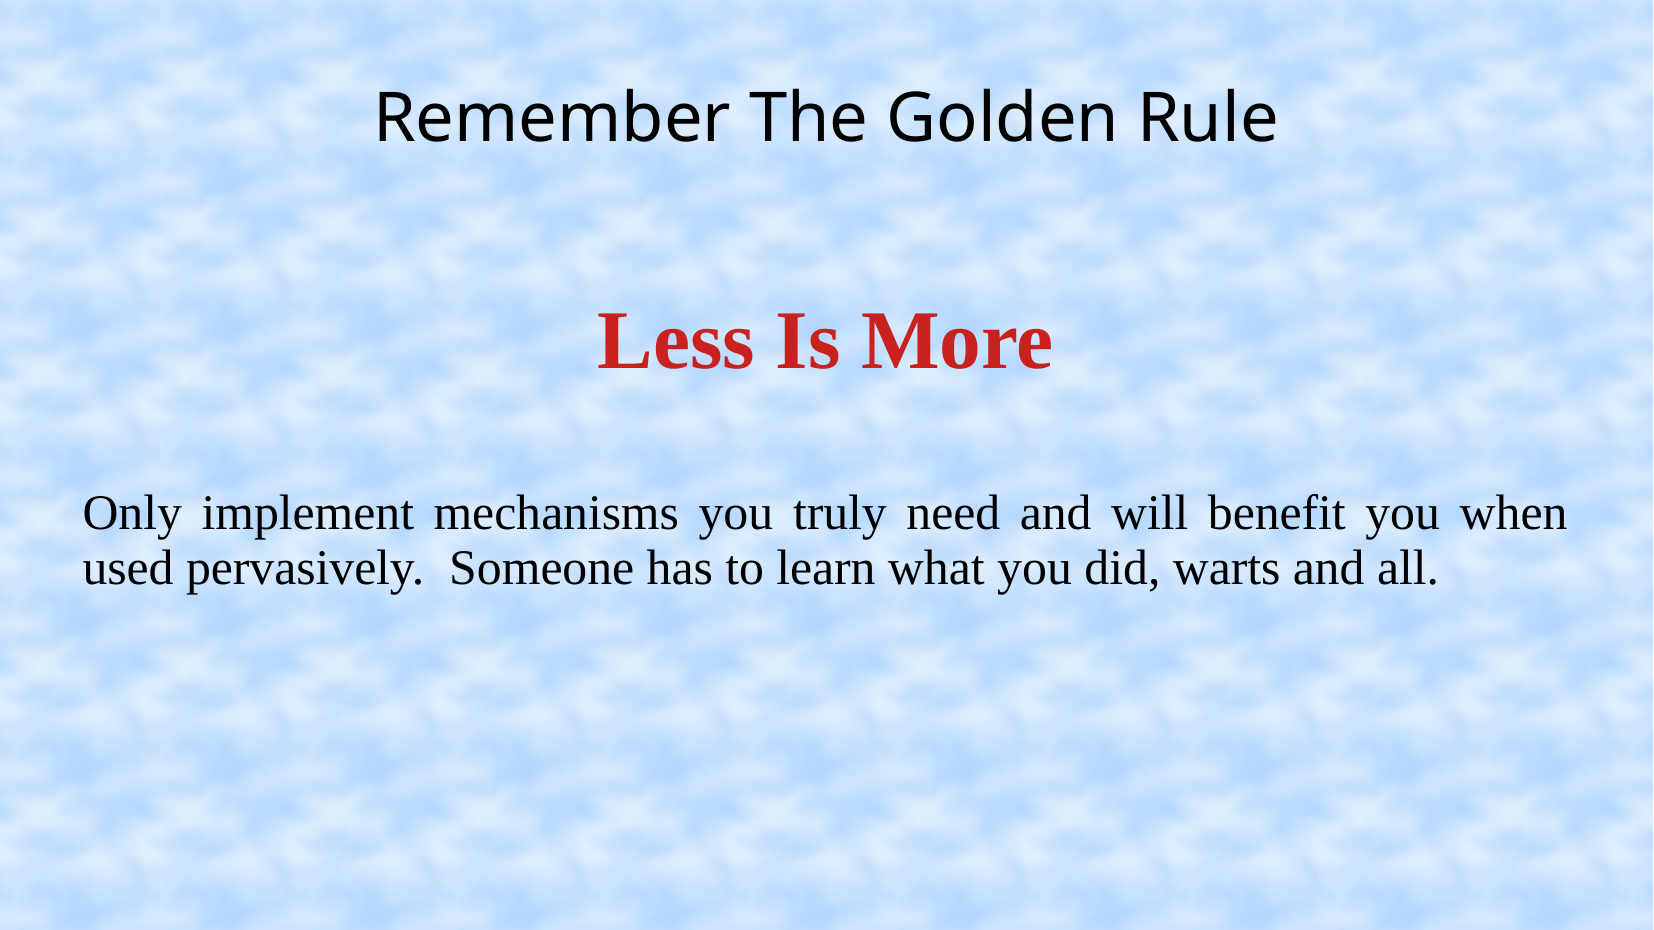

# Remember The Golden Rule
Less Is More
Only implement mechanisms you truly need and will benefit you when used pervasively. Someone has to learn what you did, warts and all.